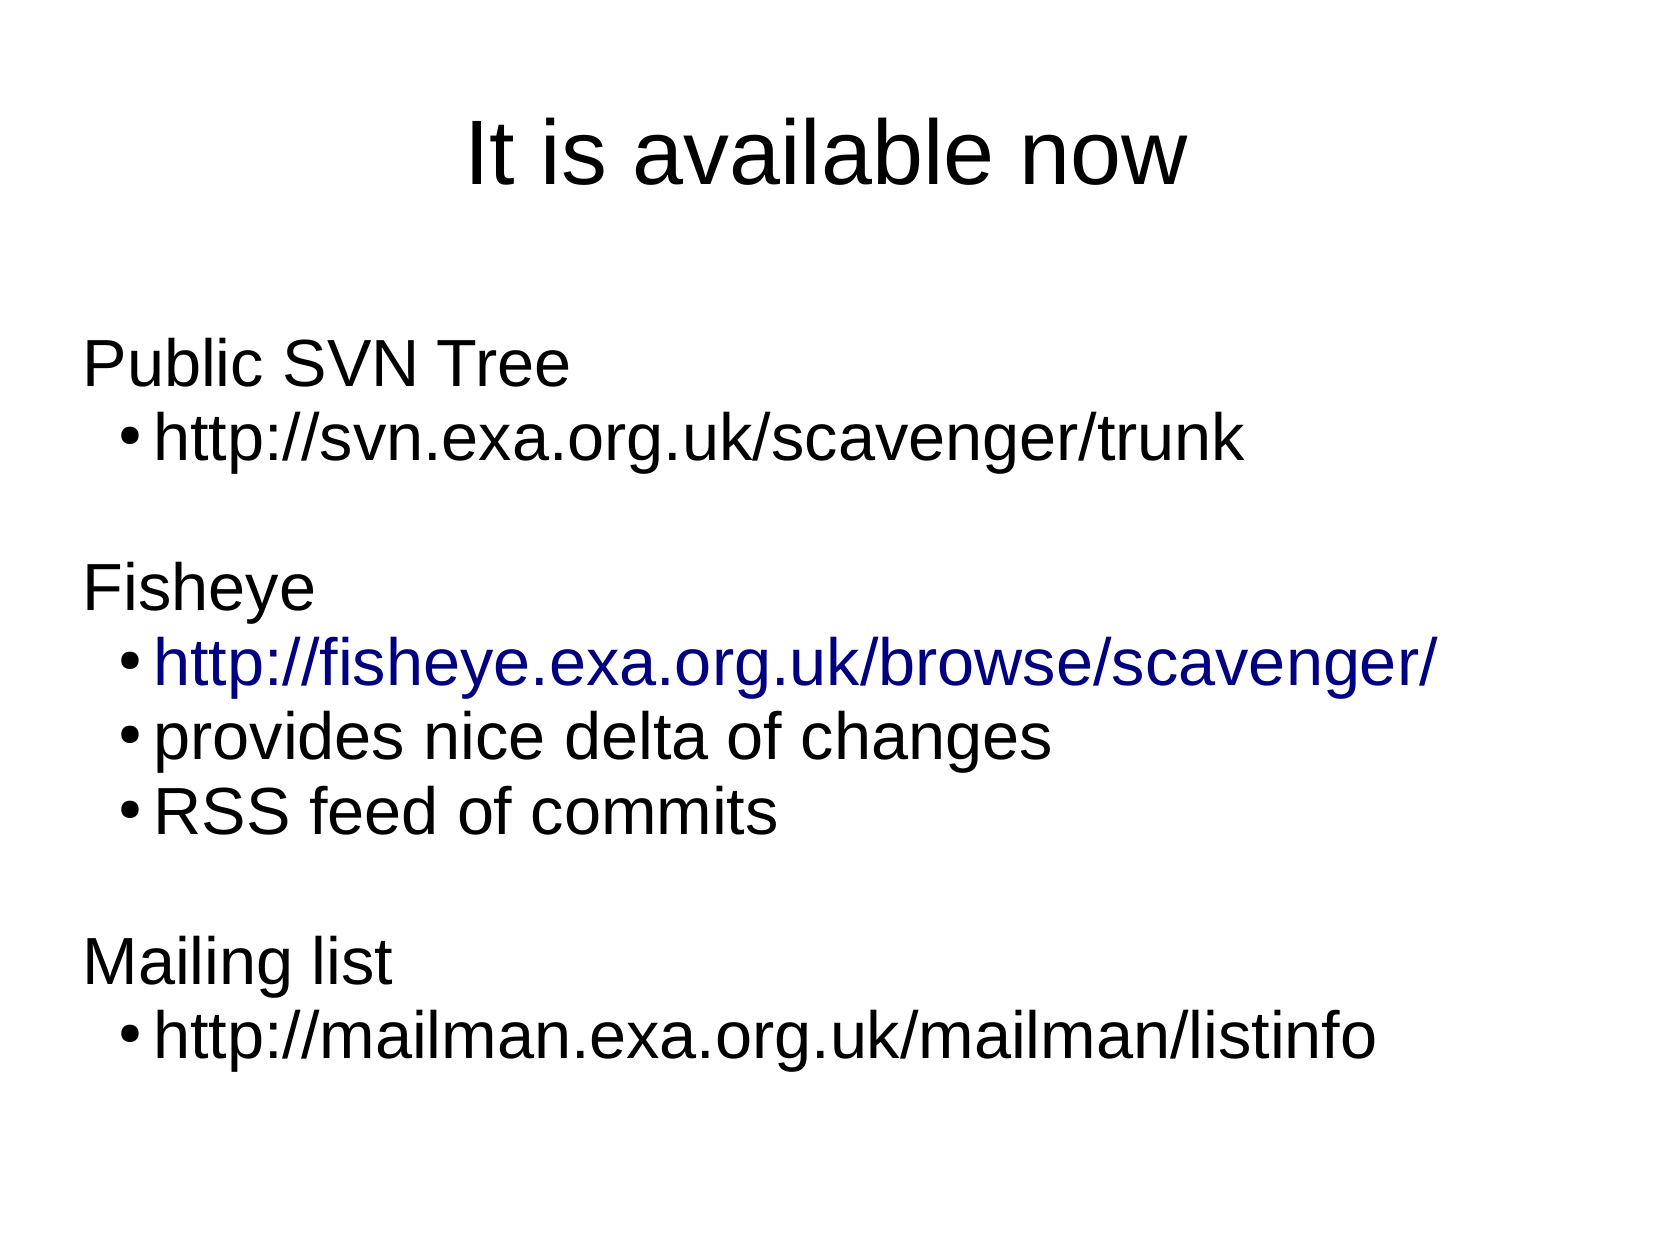

# It is available now
Public SVN Tree
http://svn.exa.org.uk/scavenger/trunk
Fisheye
http://fisheye.exa.org.uk/browse/scavenger/
provides nice delta of changes
RSS feed of commits
Mailing list
http://mailman.exa.org.uk/mailman/listinfo